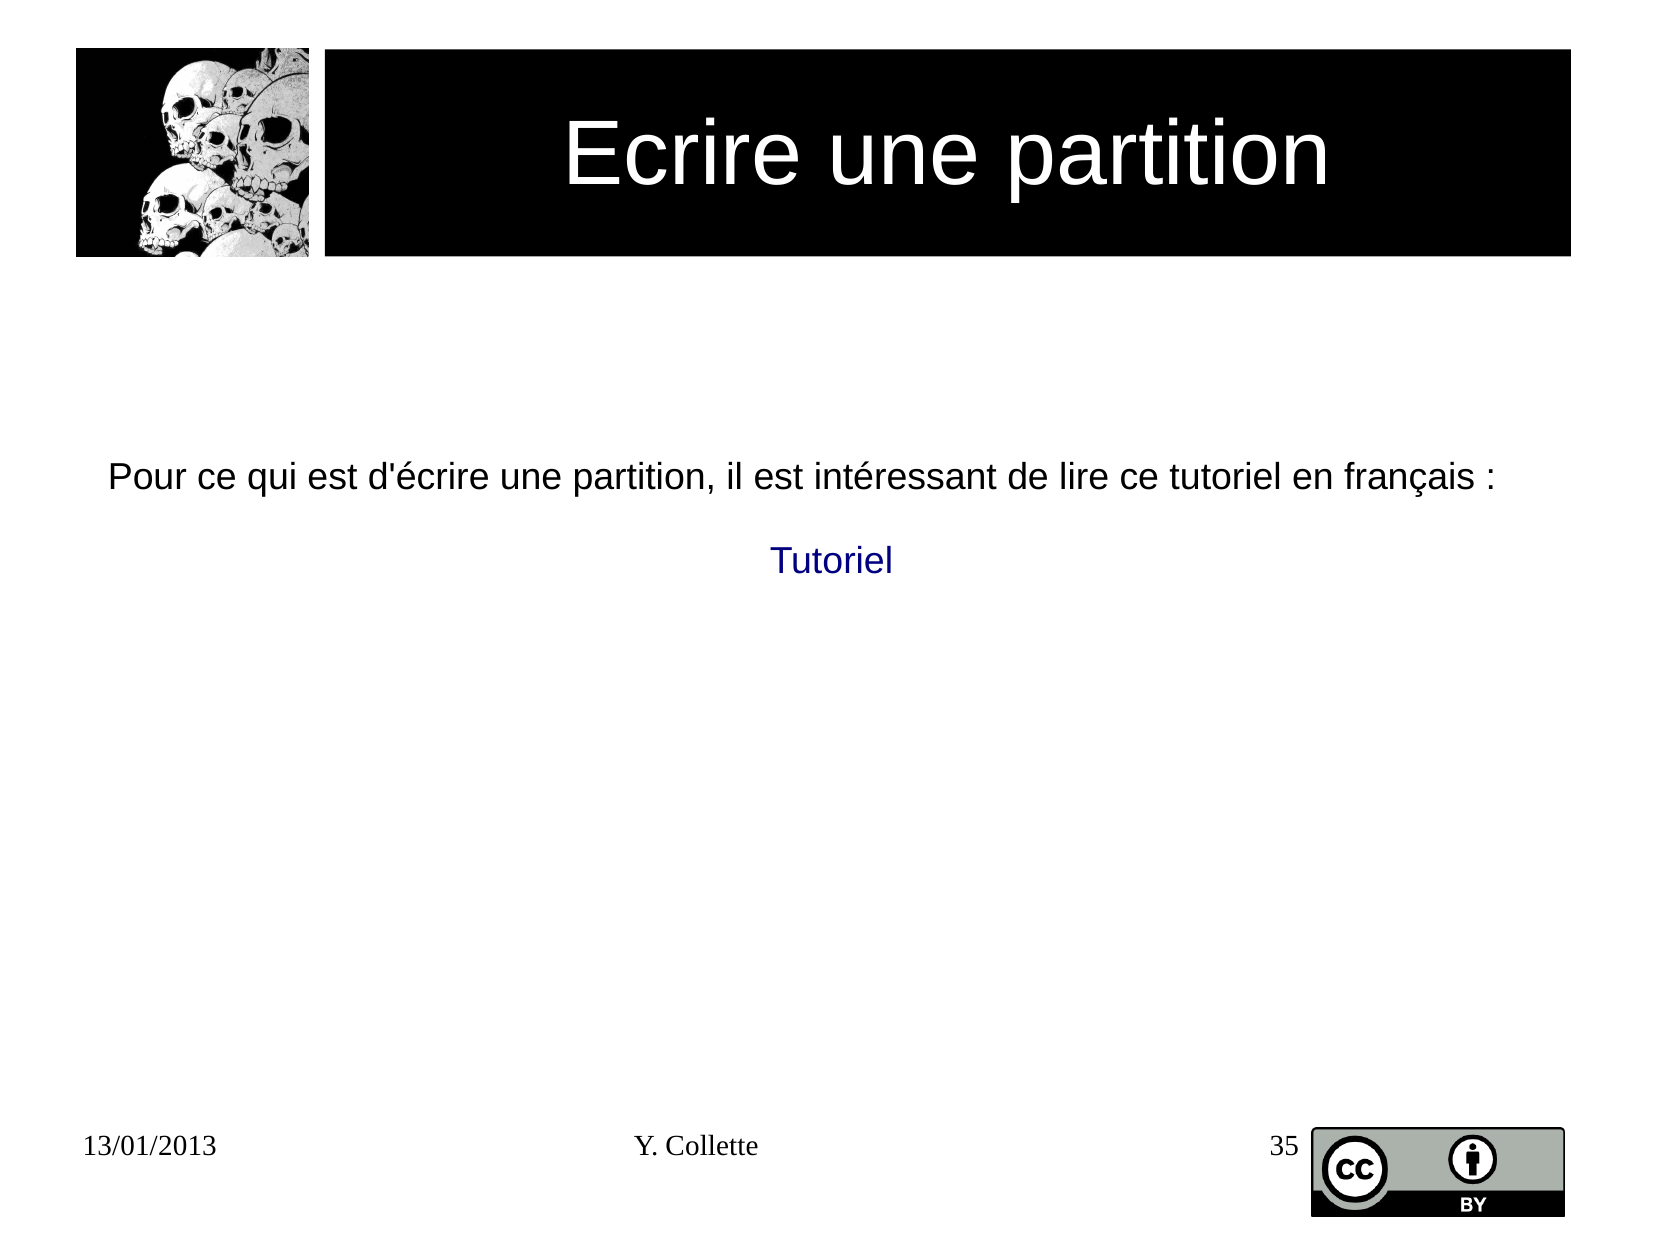

# Ecrire une partition
Pour ce qui est d'écrire une partition, il est intéressant de lire ce tutoriel en français :
Tutoriel
Y. Collette
35